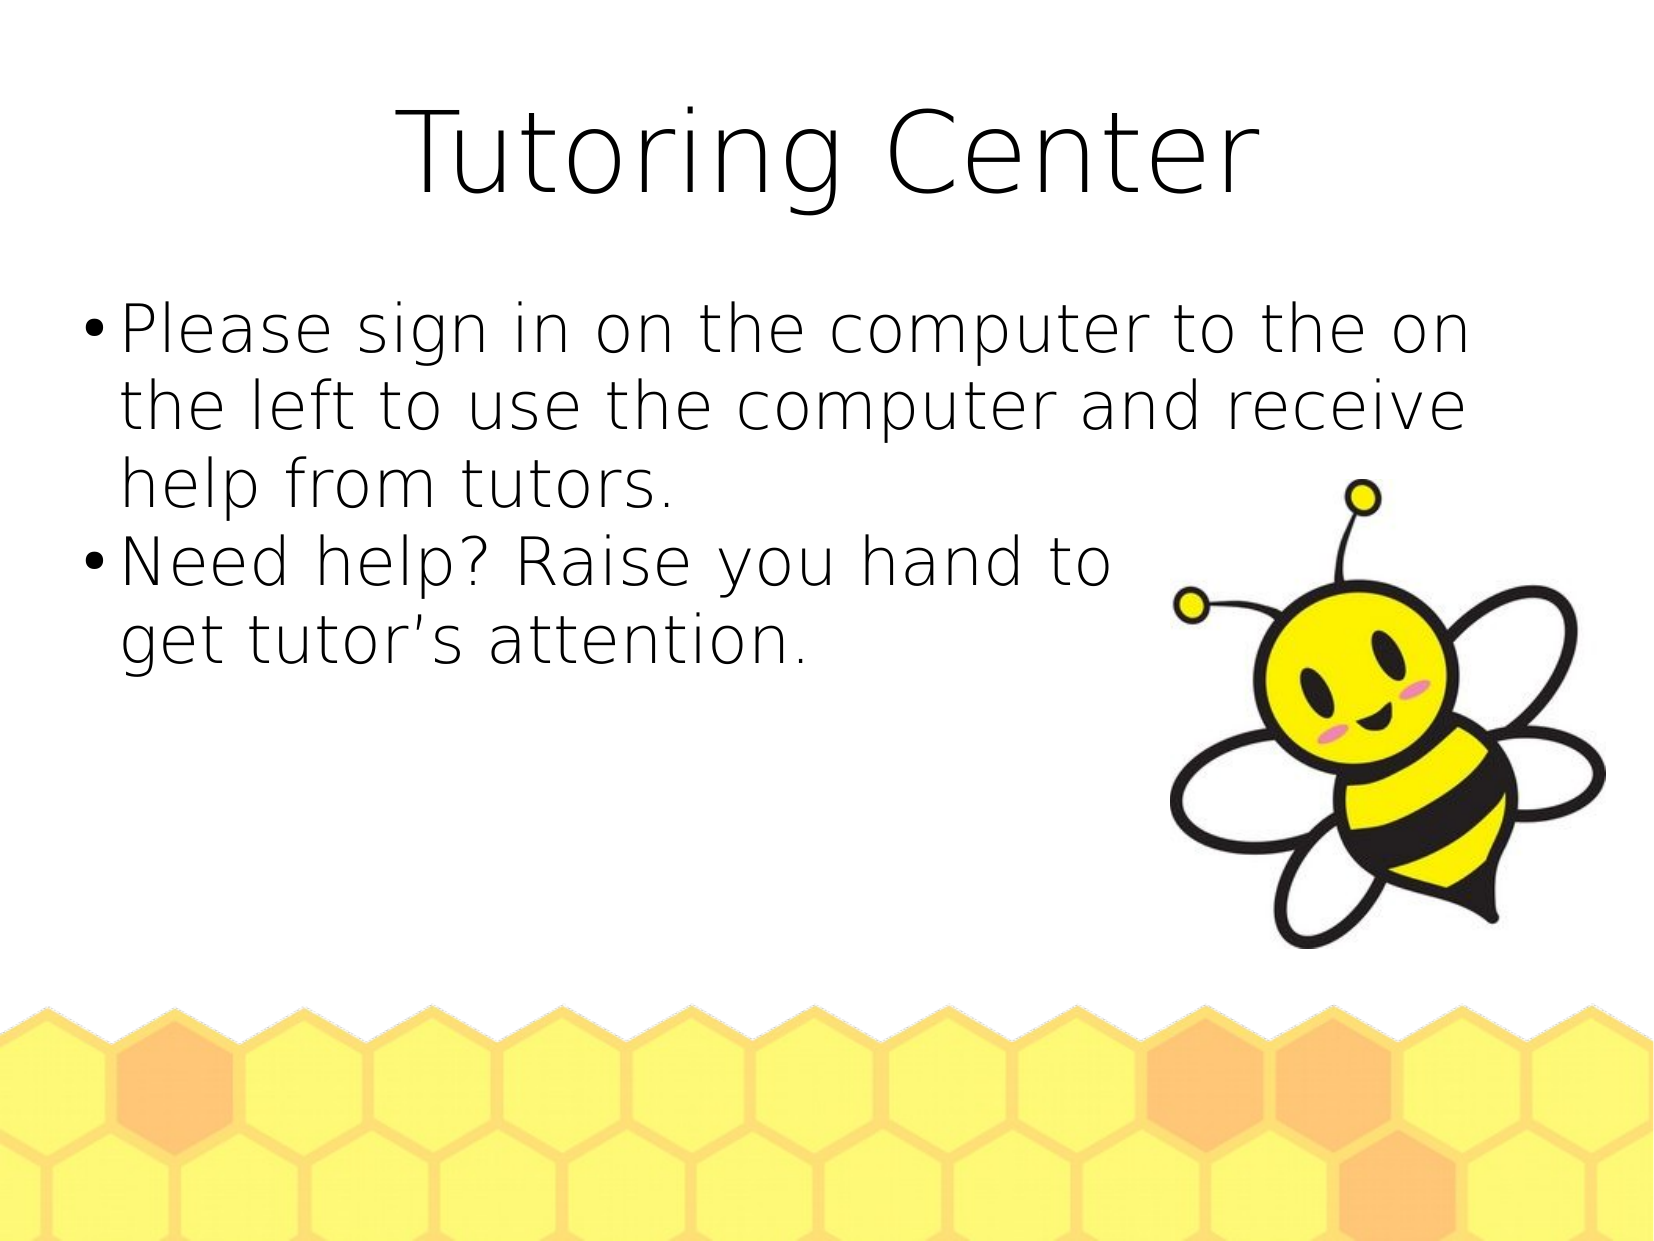

# Tutoring Center
Please sign in on the computer to the on the left to use the computer and receive help from tutors.
Need help? Raise you hand to
get tutor’s attention.